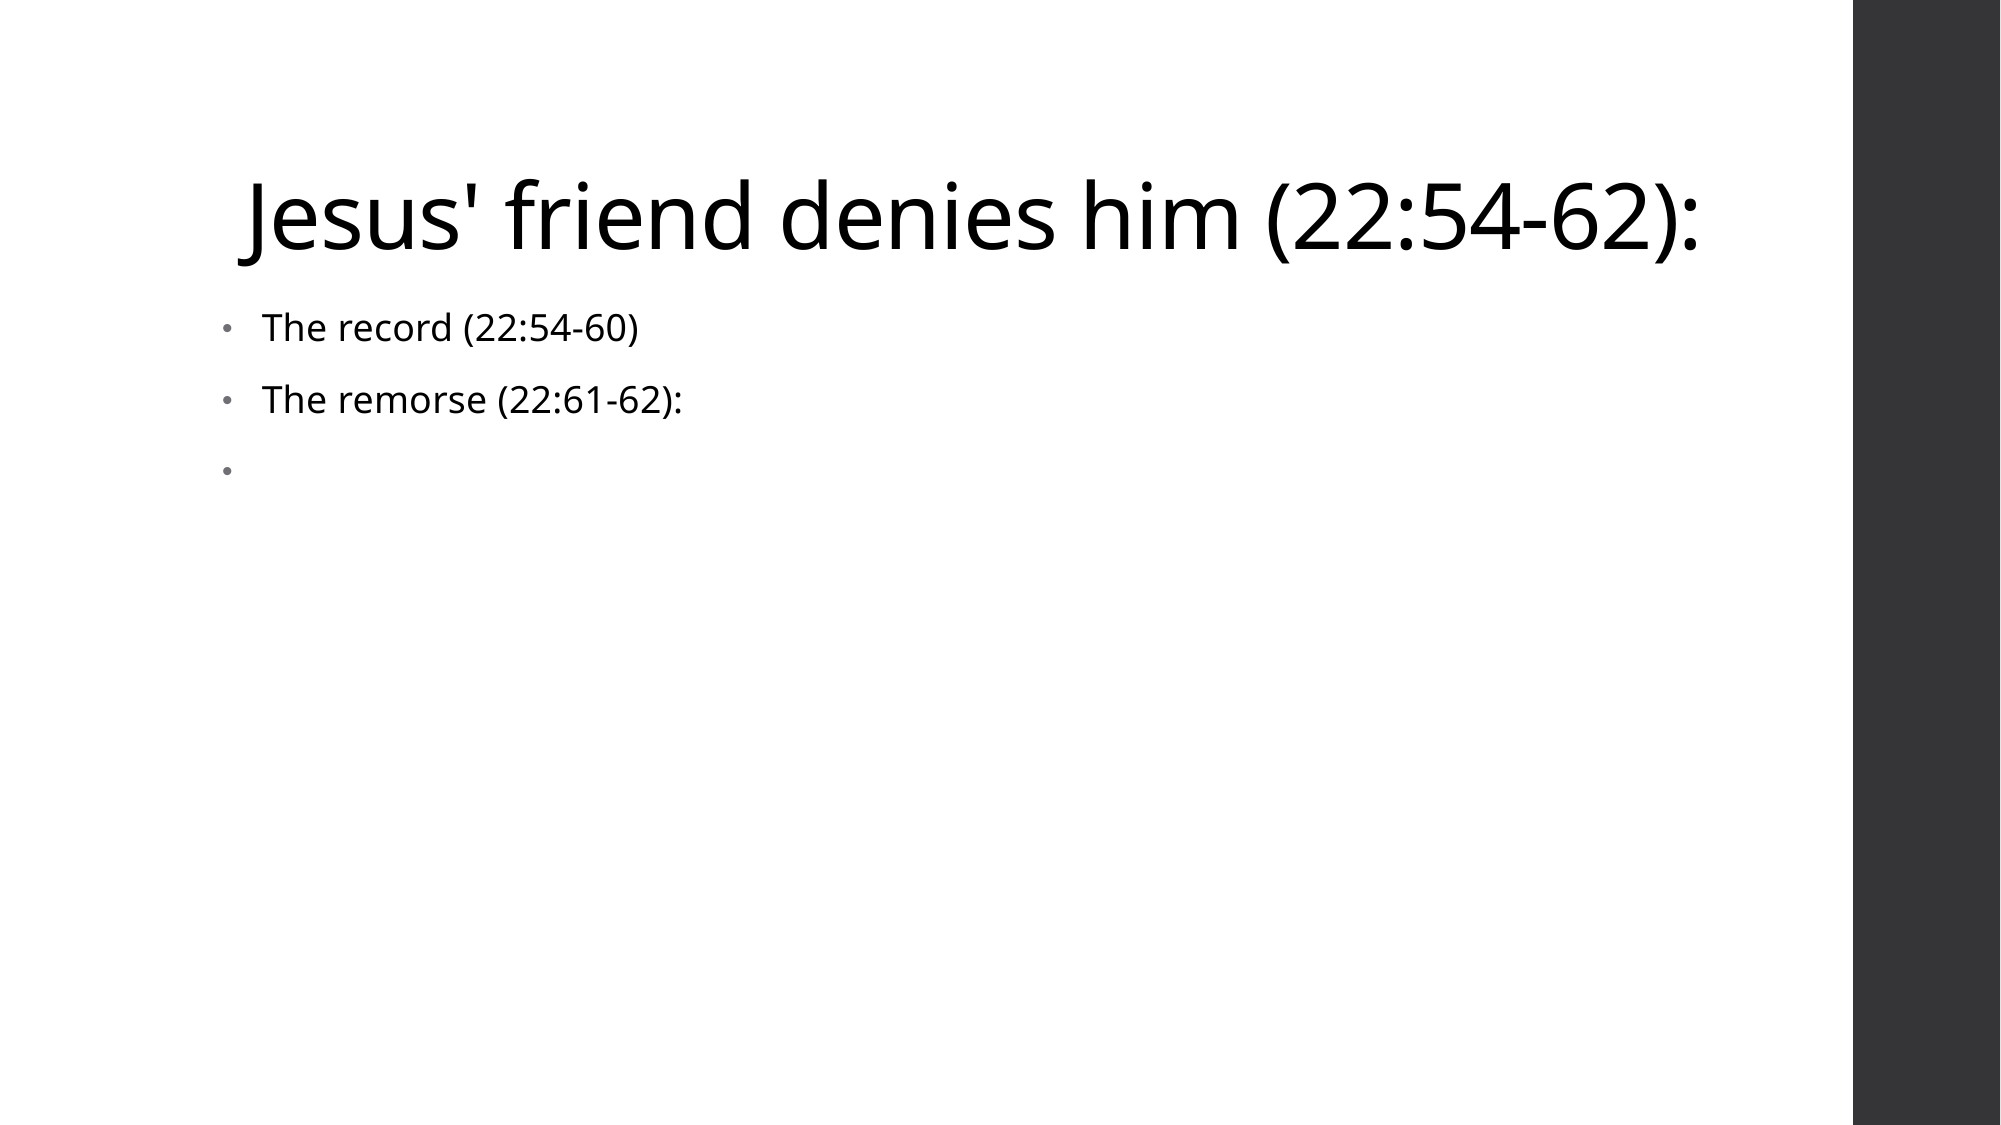

# Jesus' friend denies him (22:54-62):
 The record (22:54-60)
 The remorse (22:61-62):